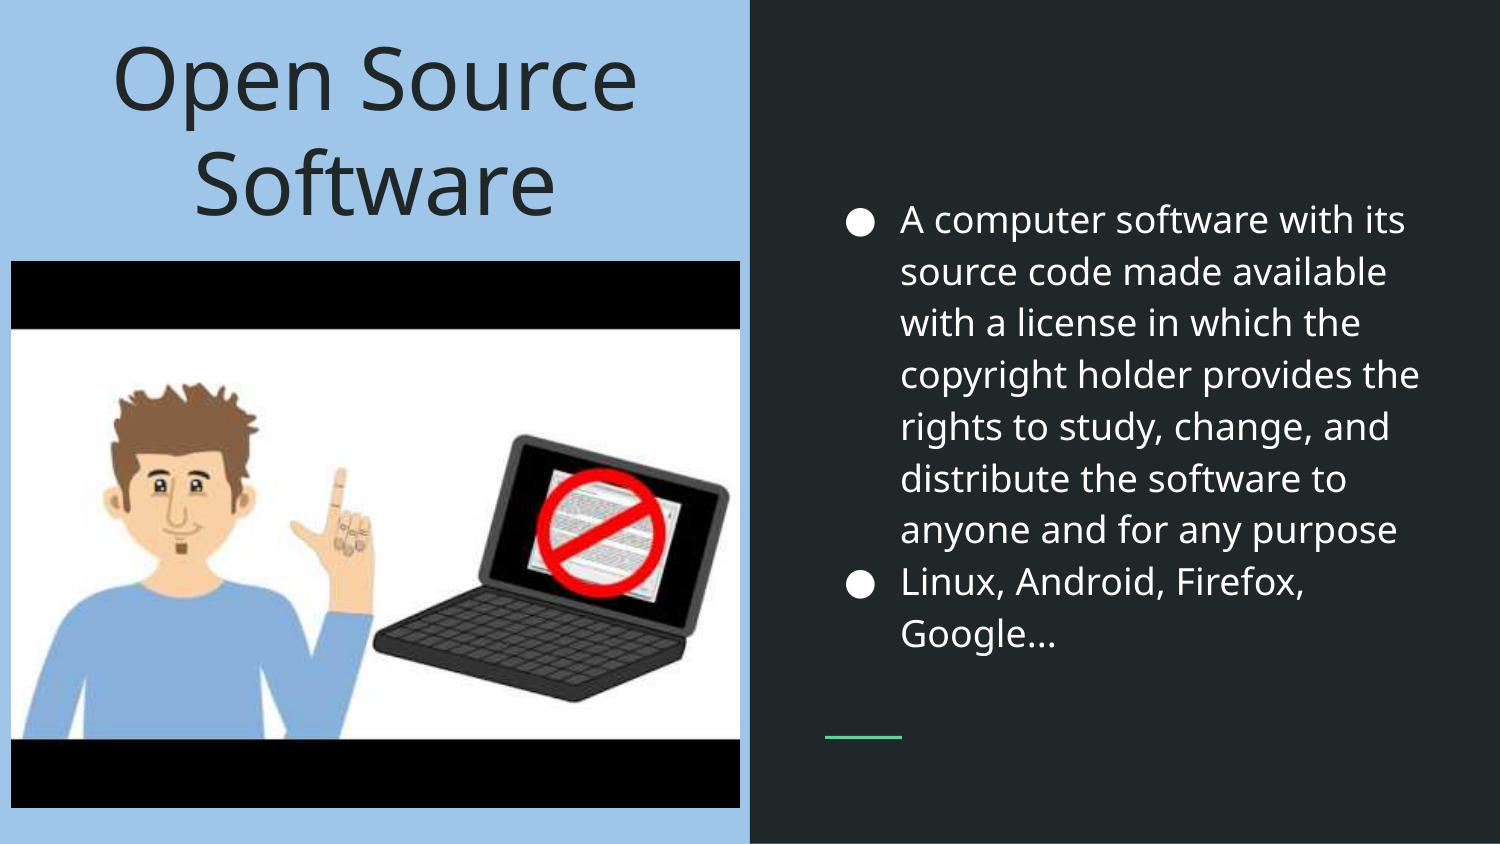

# Open Source Software
A computer software with its source code made available with a license in which the copyright holder provides the rights to study, change, and distribute the software to anyone and for any purpose
Linux, Android, Firefox, Google...